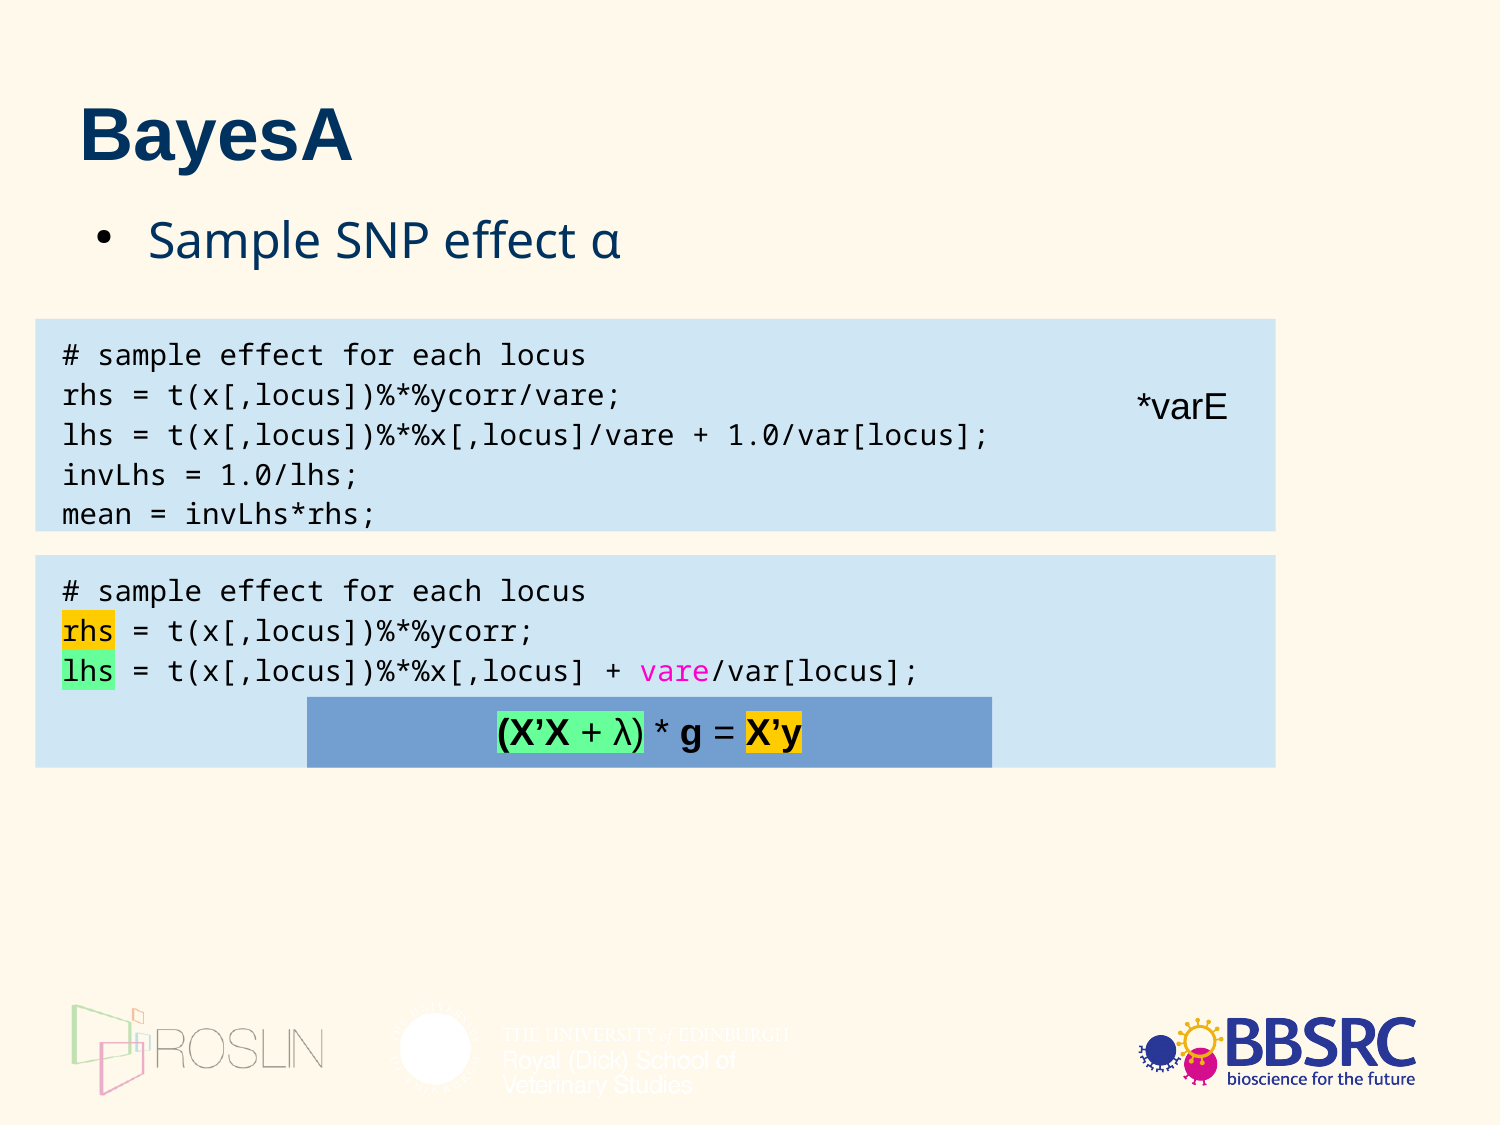

# BayesA
Sample SNP effect α
# sample effect for each locus
rhs = t(x[,locus])%*%ycorr/vare;
lhs = t(x[,locus])%*%x[,locus]/vare + 1.0/var[locus];
invLhs = 1.0/lhs;
mean = invLhs*rhs;
*varE
# sample effect for each locus
rhs = t(x[,locus])%*%ycorr;
lhs = t(x[,locus])%*%x[,locus] + vare/var[locus];
(X’X + λ) * g = X’y